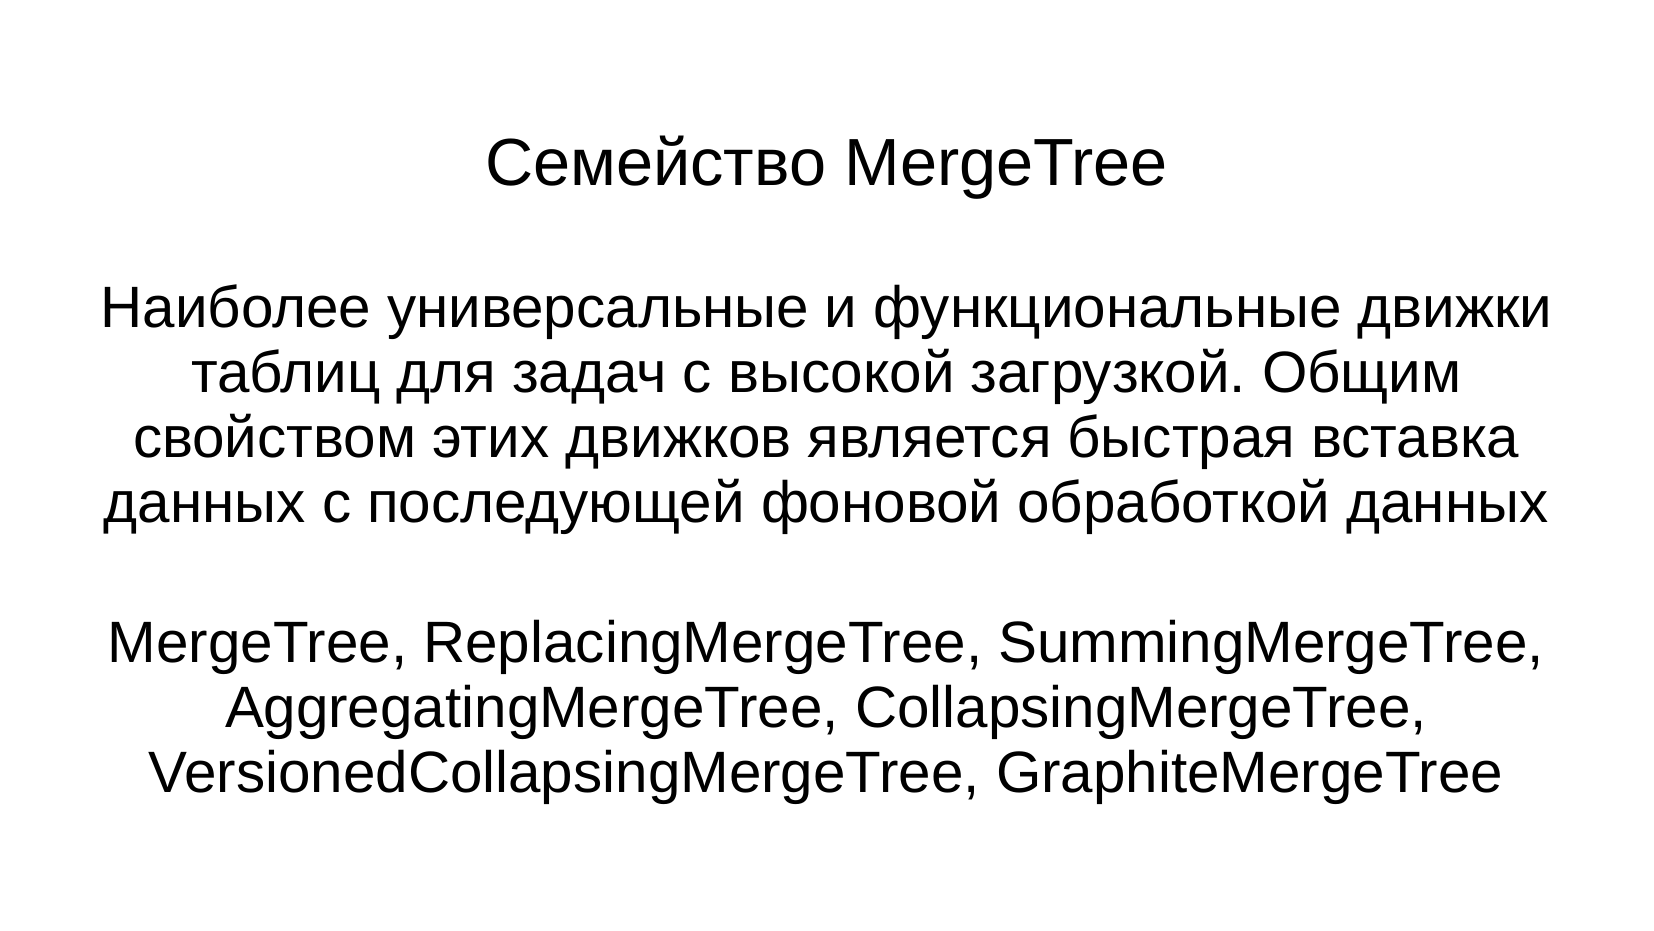

# Семейство MergeTree
Наиболее универсальные и функциональные движки таблиц для задач с высокой загрузкой. Общим свойством этих движков является быстрая вставка данных с последующей фоновой обработкой данных
MergeTree, ReplacingMergeTree, SummingMergeTree, AggregatingMergeTree, CollapsingMergeTree, VersionedCollapsingMergeTree, GraphiteMergeTree